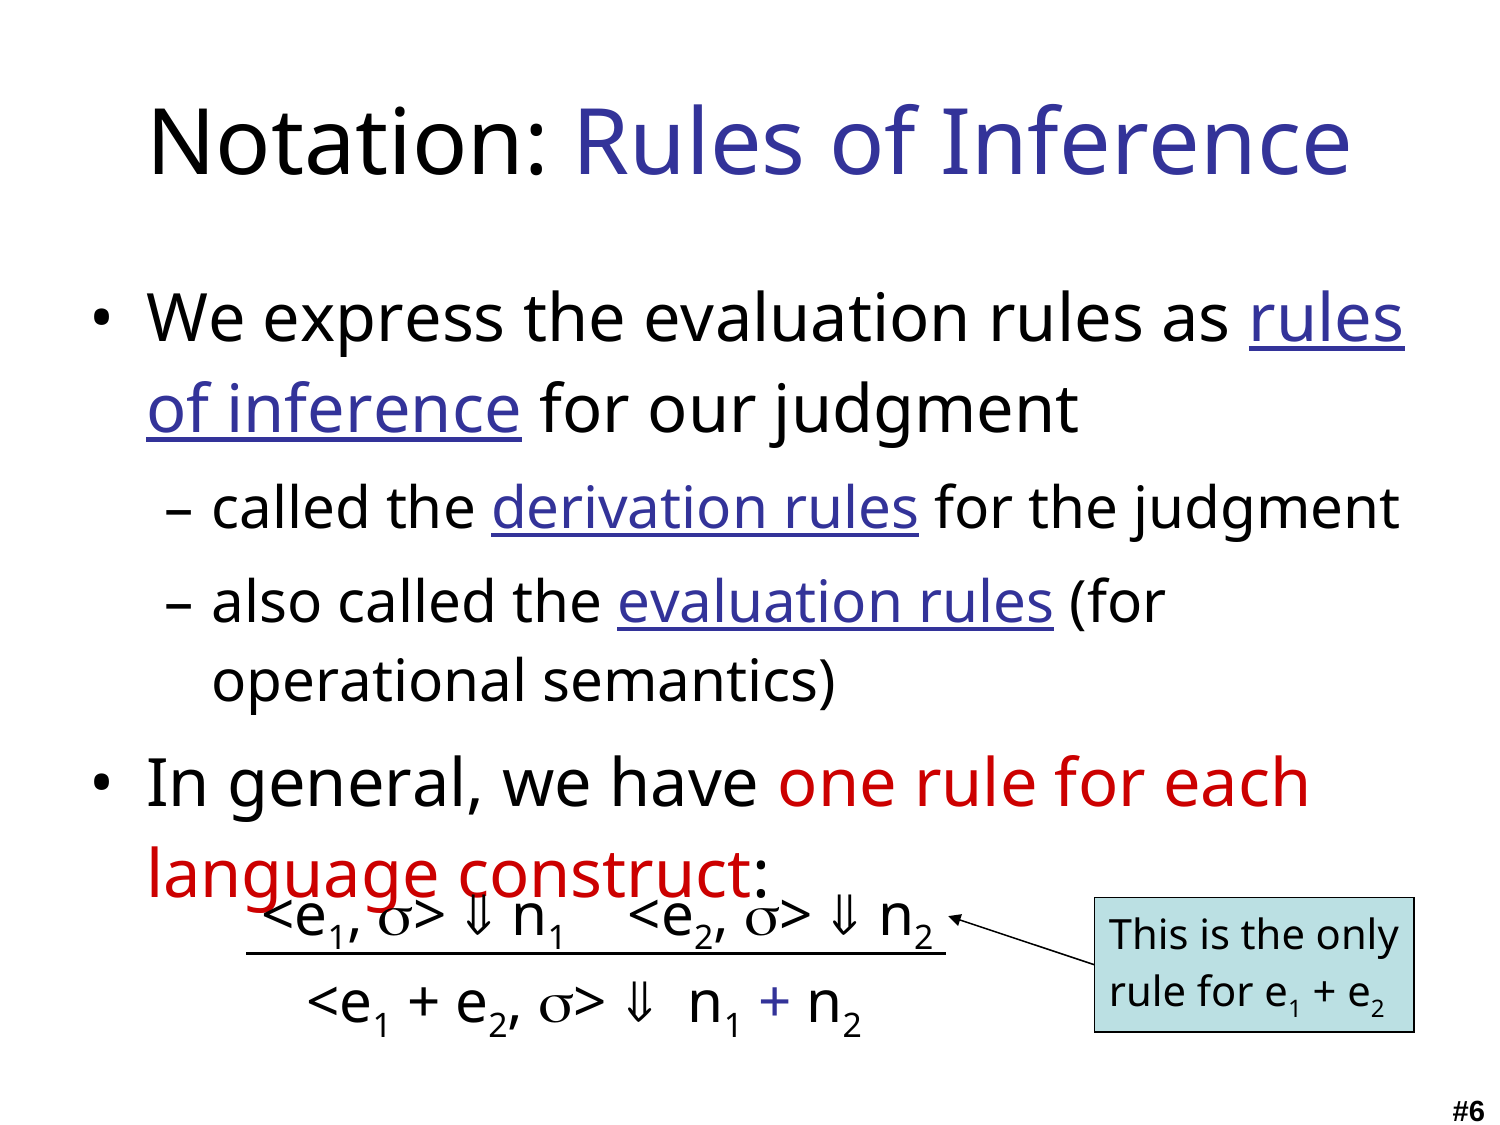

# Notation: Rules of Inference
We express the evaluation rules as rules of inference for our judgment
called the derivation rules for the judgment
also called the evaluation rules (for operational semantics)
In general, we have one rule for each language construct:
<e1, >  n1 <e2, >  n2
This is the only
rule for e1 + e2
<e1 + e2, >  n1 + n2
6